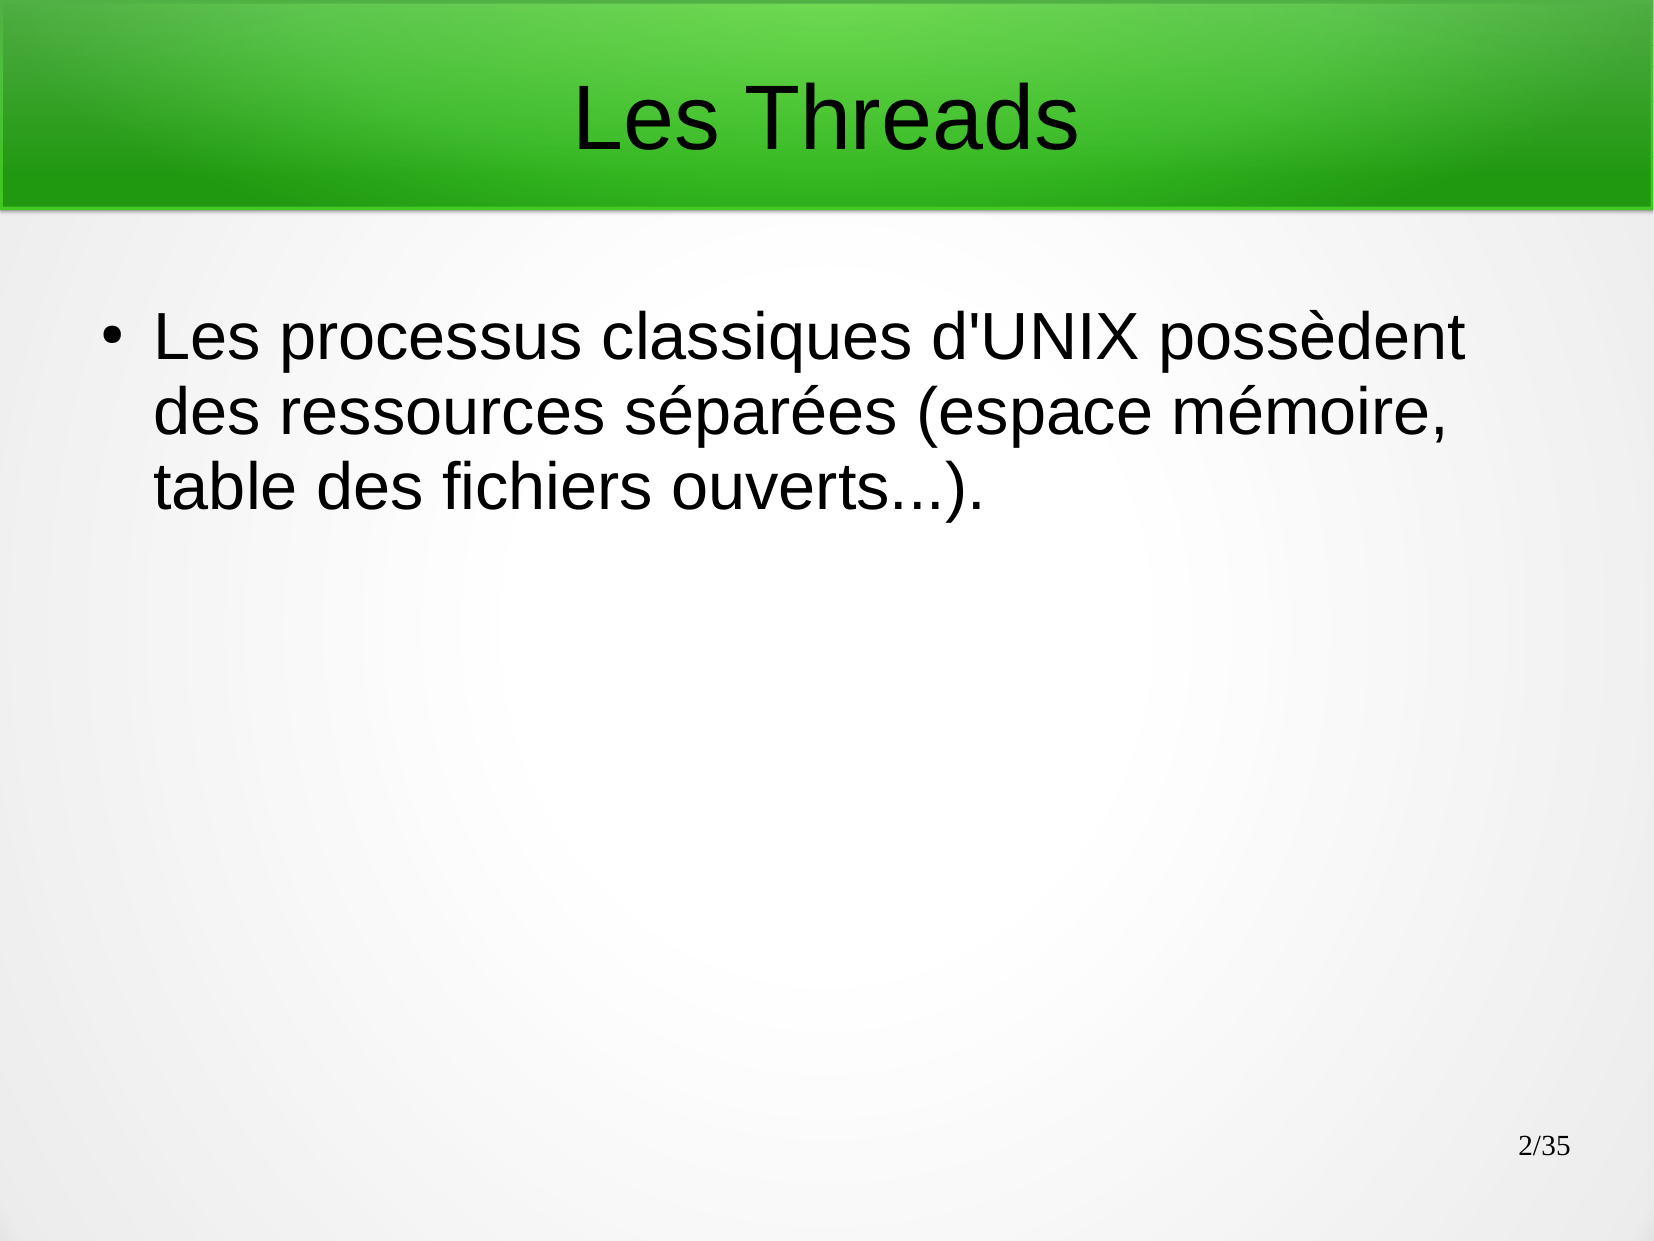

# Les Threads
Les processus classiques d'UNIX possèdent des ressources séparées (espace mémoire, table des fichiers ouverts...).
2